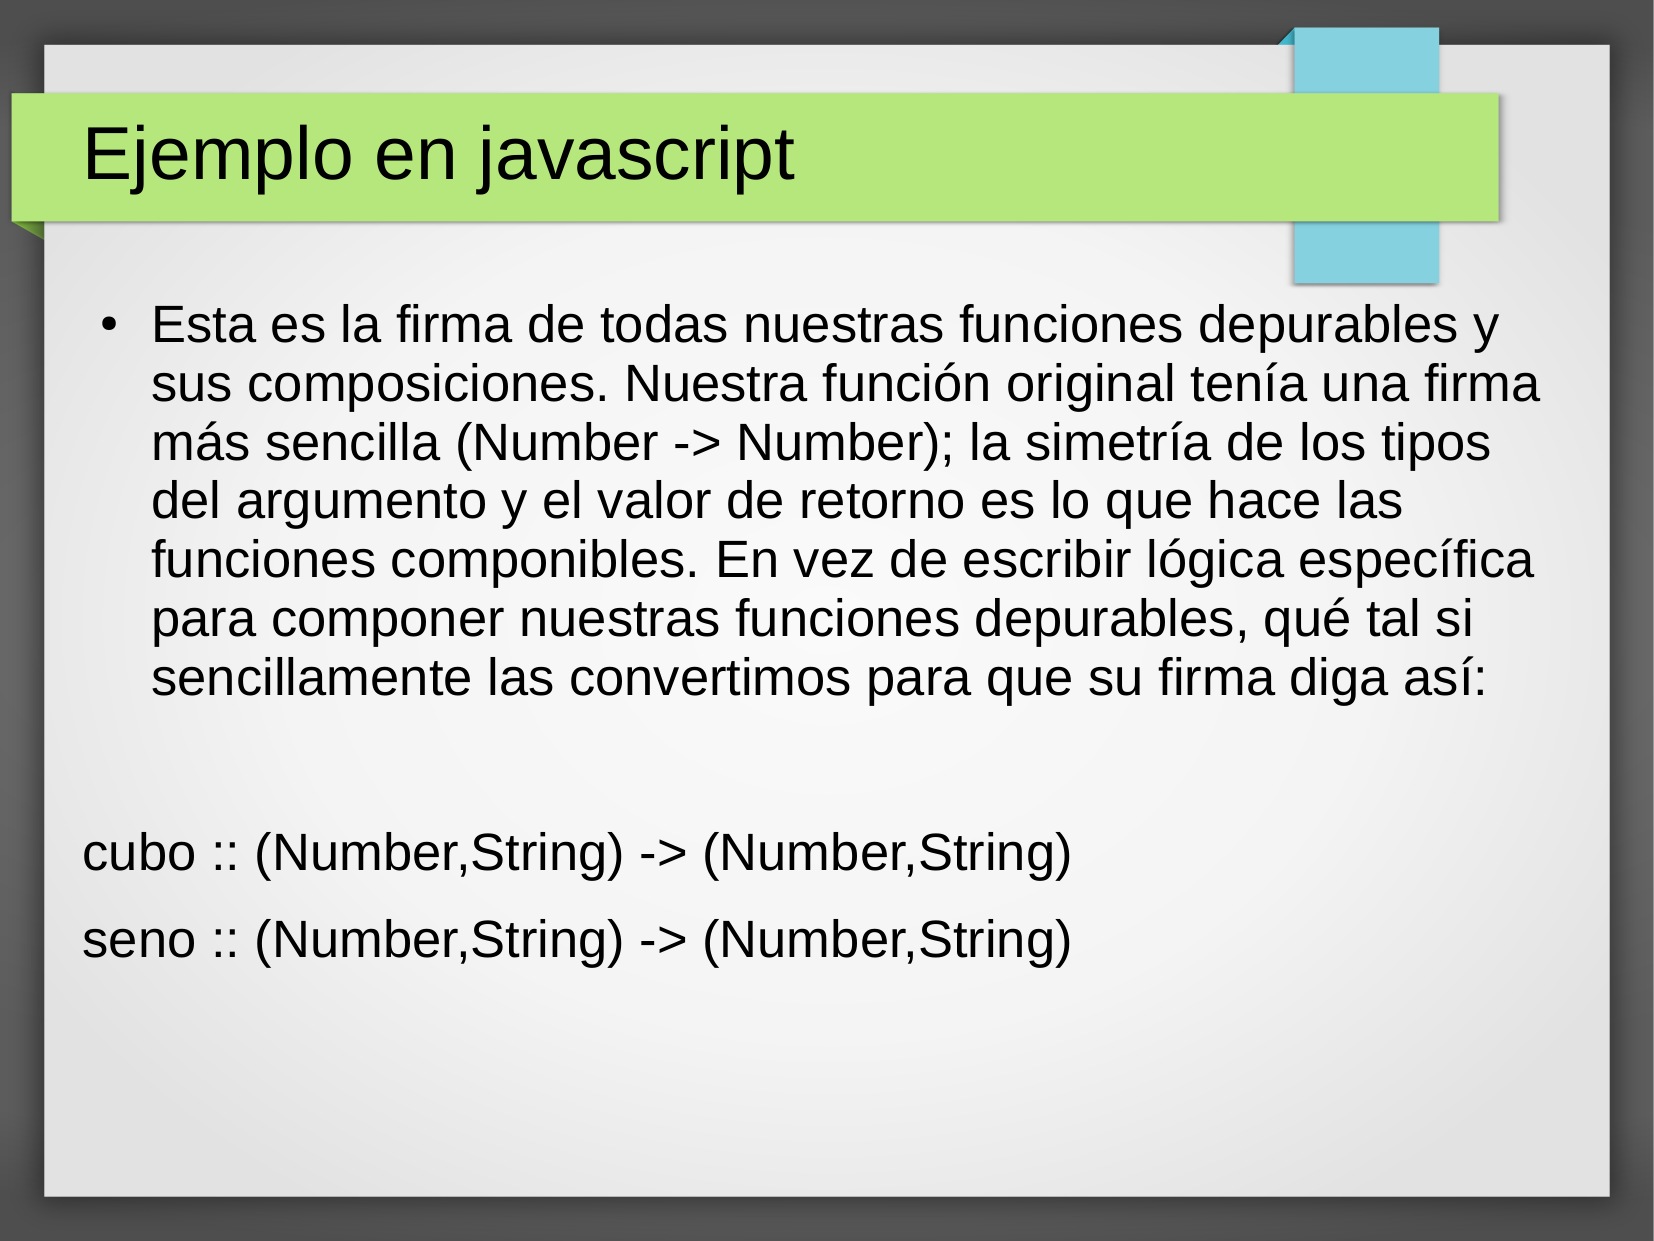

# Ejemplo en javascript
Esta es la firma de todas nuestras funciones depurables y sus composiciones. Nuestra función original tenía una firma más sencilla (Number -> Number); la simetría de los tipos del argumento y el valor de retorno es lo que hace las funciones componibles. En vez de escribir lógica específica para componer nuestras funciones depurables, qué tal si sencillamente las convertimos para que su firma diga así:
cubo :: (Number,String) -> (Number,String)
seno :: (Number,String) -> (Number,String)